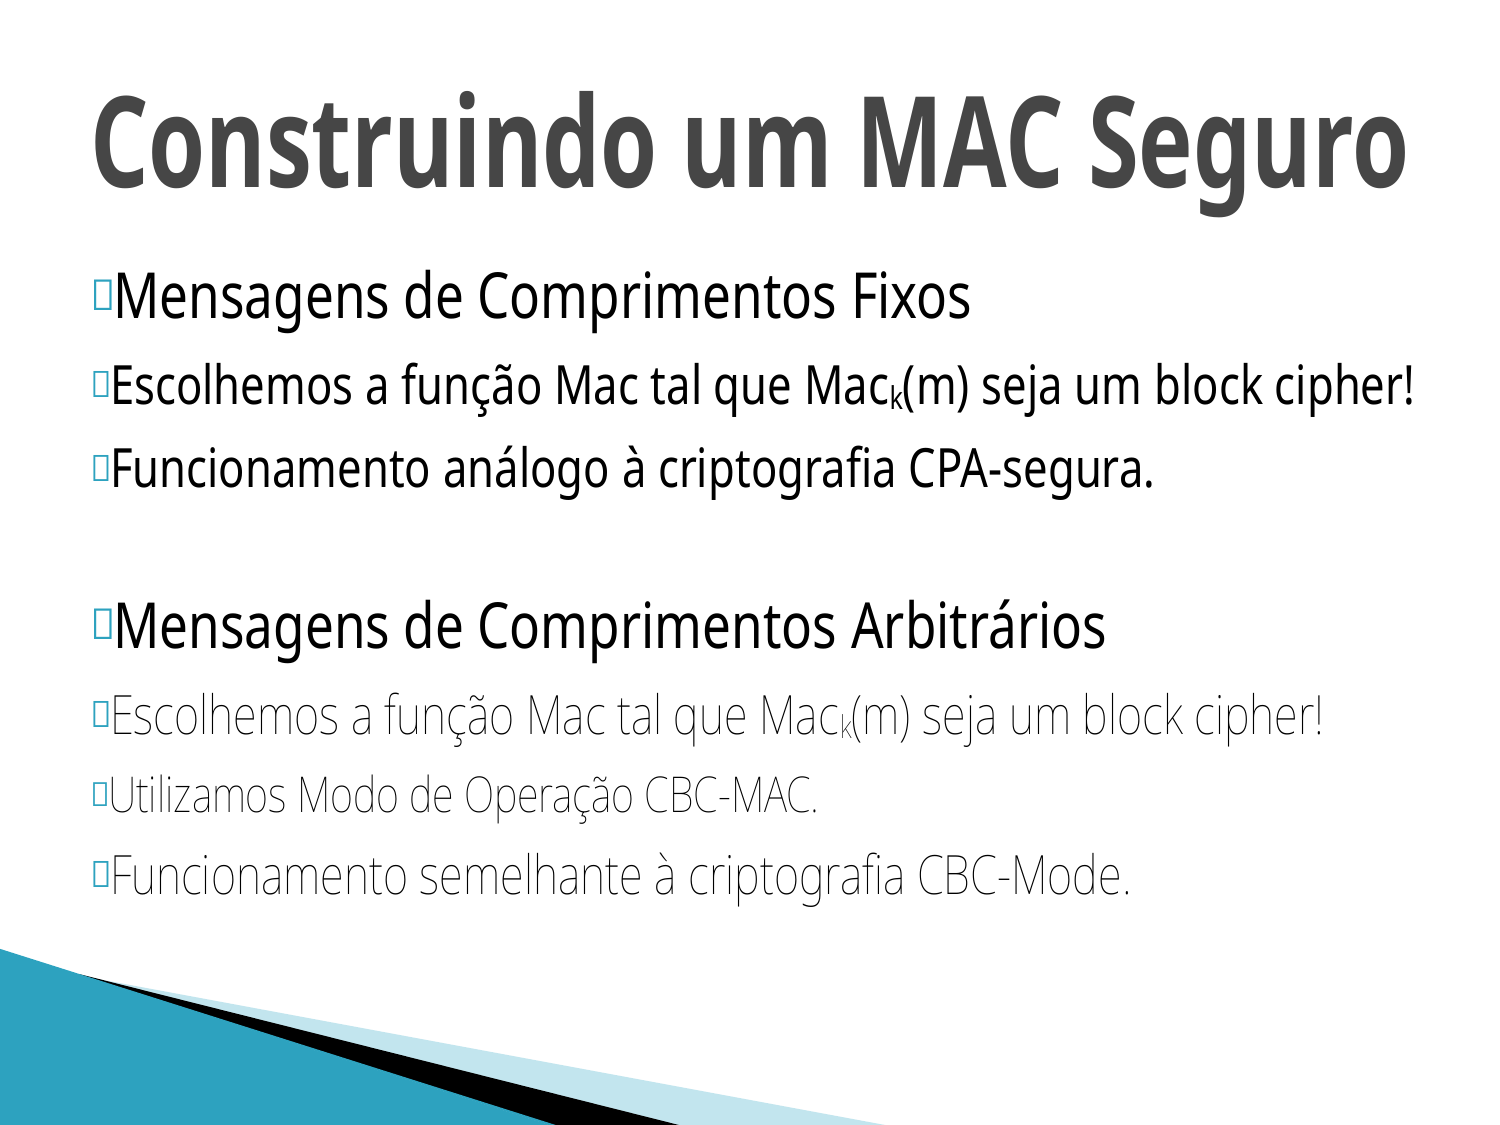

Construindo um MAC Seguro
Mensagens de Comprimentos Fixos
Escolhemos a função Mac tal que Mack(m) seja um block cipher!
Funcionamento análogo à criptografia CPA-segura.
Mensagens de Comprimentos Arbitrários
Escolhemos a função Mac tal que Mack(m) seja um block cipher!
Utilizamos Modo de Operação CBC-MAC.
Funcionamento semelhante à criptografia CBC-Mode.